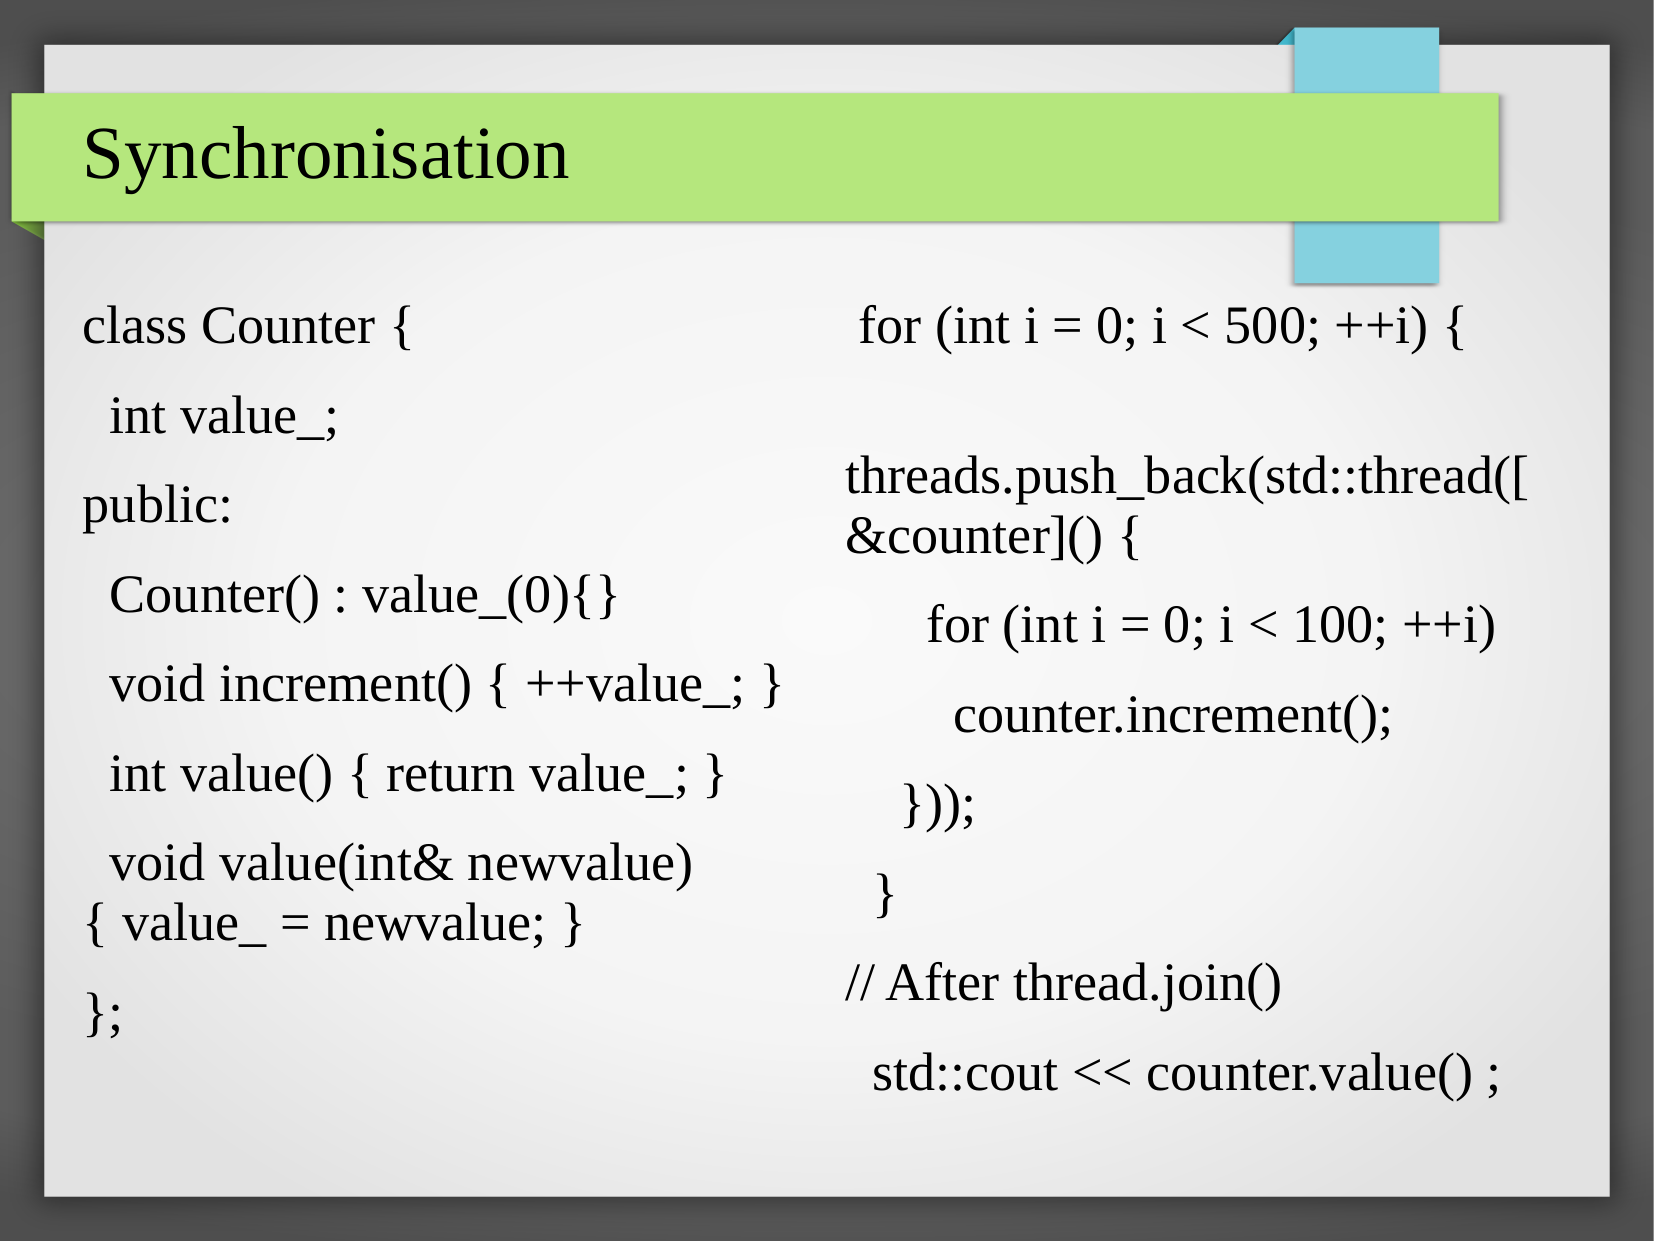

# Synchronisation
class Counter {
 int value_;
public:
 Counter() : value_(0){}
 void increment() { ++value_; }
 int value() { return value_; }
 void value(int& newvalue) { value_ = newvalue; }
};
 for (int i = 0; i < 500; ++i) {
 threads.push_back(std::thread([&counter]() {
 for (int i = 0; i < 100; ++i)
 counter.increment();
 }));
 }
// After thread.join()
 std::cout << counter.value() ;